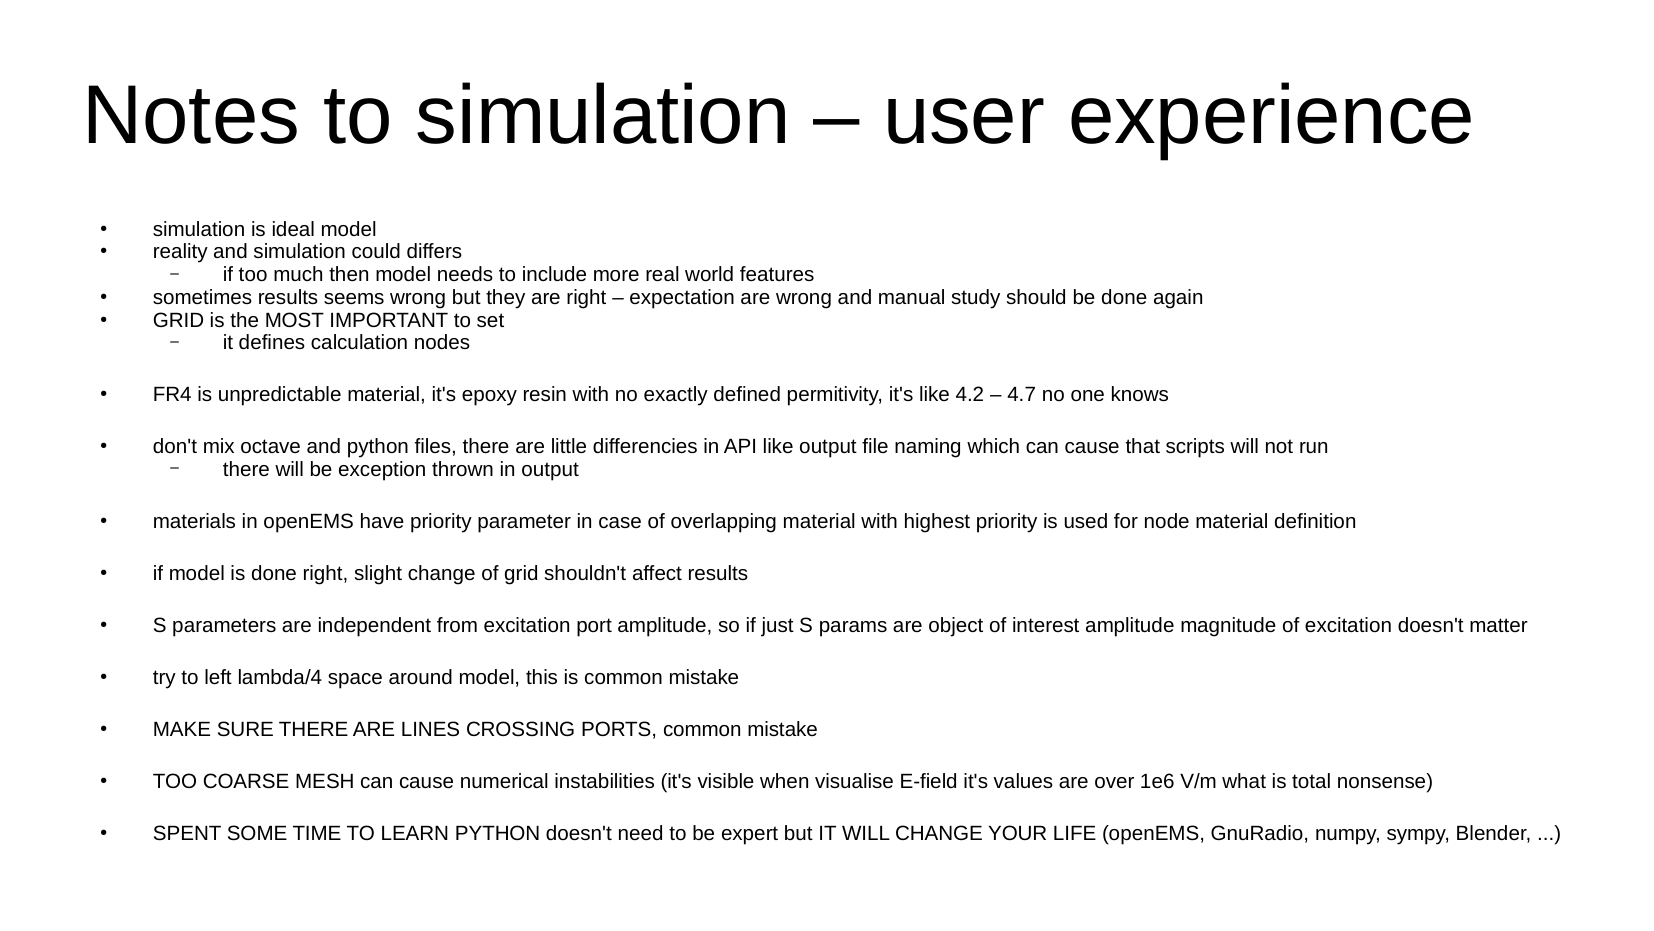

# Notes to simulation – user experience
simulation is ideal model
reality and simulation could differs
if too much then model needs to include more real world features
sometimes results seems wrong but they are right – expectation are wrong and manual study should be done again
GRID is the MOST IMPORTANT to set
it defines calculation nodes
FR4 is unpredictable material, it's epoxy resin with no exactly defined permitivity, it's like 4.2 – 4.7 no one knows
don't mix octave and python files, there are little differencies in API like output file naming which can cause that scripts will not run
there will be exception thrown in output
materials in openEMS have priority parameter in case of overlapping material with highest priority is used for node material definition
if model is done right, slight change of grid shouldn't affect results
S parameters are independent from excitation port amplitude, so if just S params are object of interest amplitude magnitude of excitation doesn't matter
try to left lambda/4 space around model, this is common mistake
MAKE SURE THERE ARE LINES CROSSING PORTS, common mistake
TOO COARSE MESH can cause numerical instabilities (it's visible when visualise E-field it's values are over 1e6 V/m what is total nonsense)
SPENT SOME TIME TO LEARN PYTHON doesn't need to be expert but IT WILL CHANGE YOUR LIFE (openEMS, GnuRadio, numpy, sympy, Blender, ...)